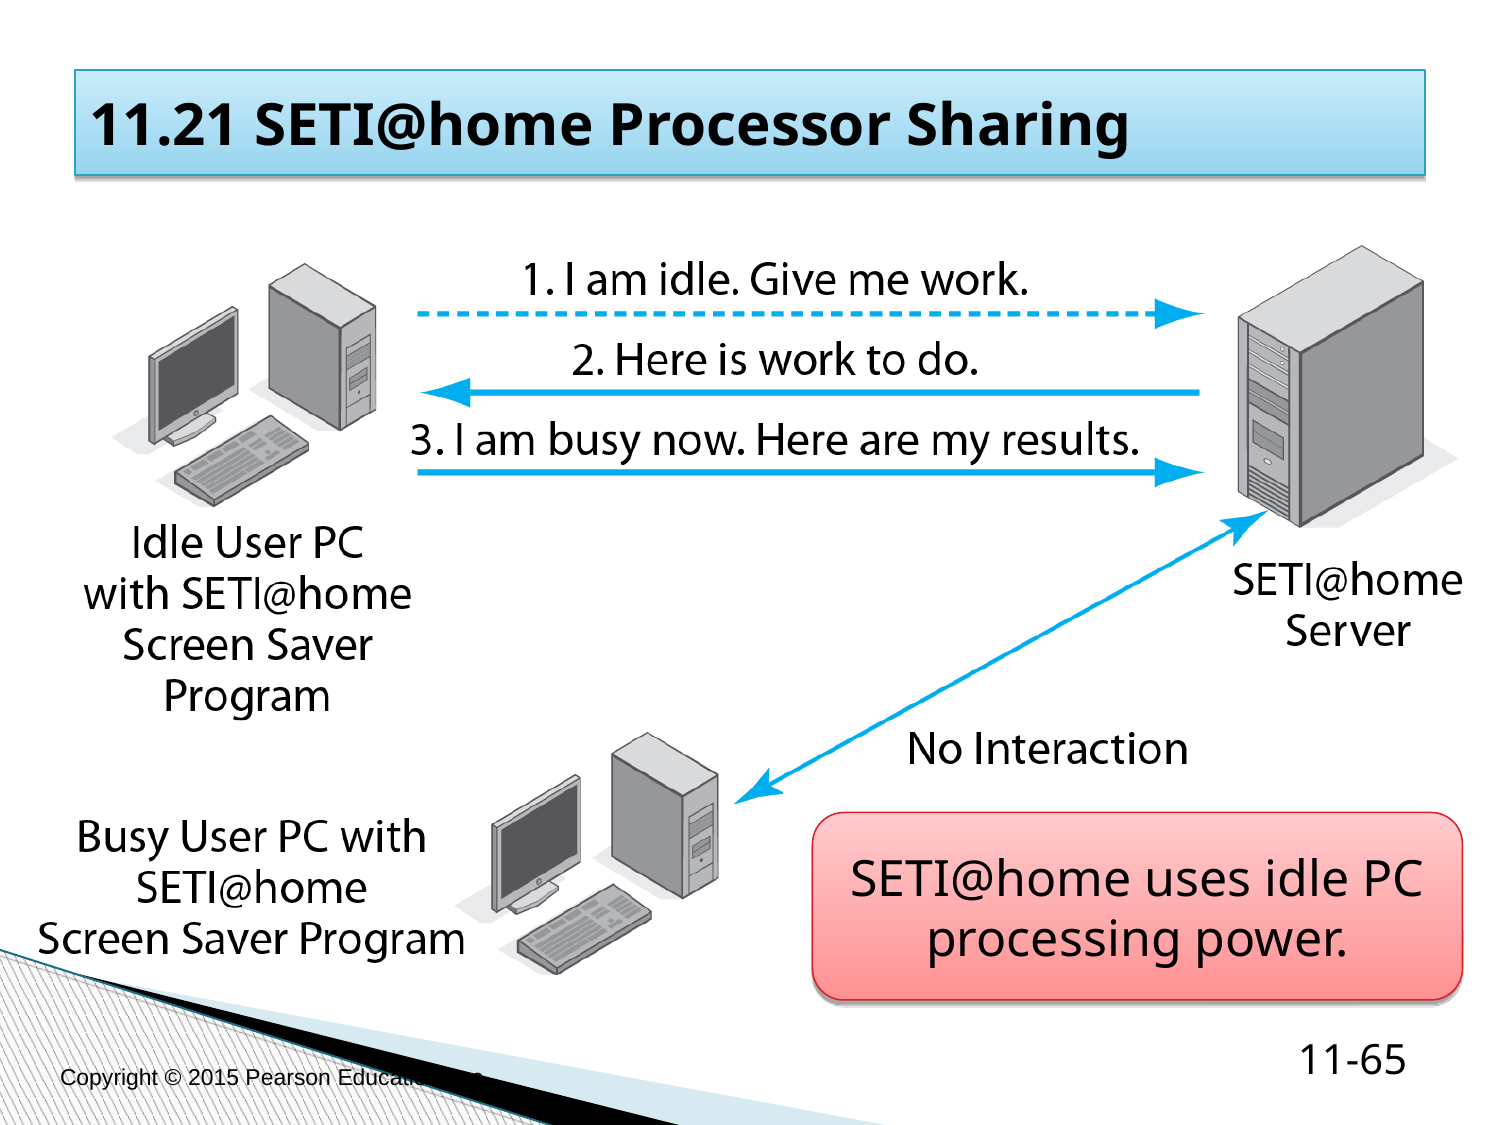

# 11.21 SETI@home Processor Sharing
SETI@home uses idle PC processing power.
Copyright © 2015 Pearson Education, Inc.